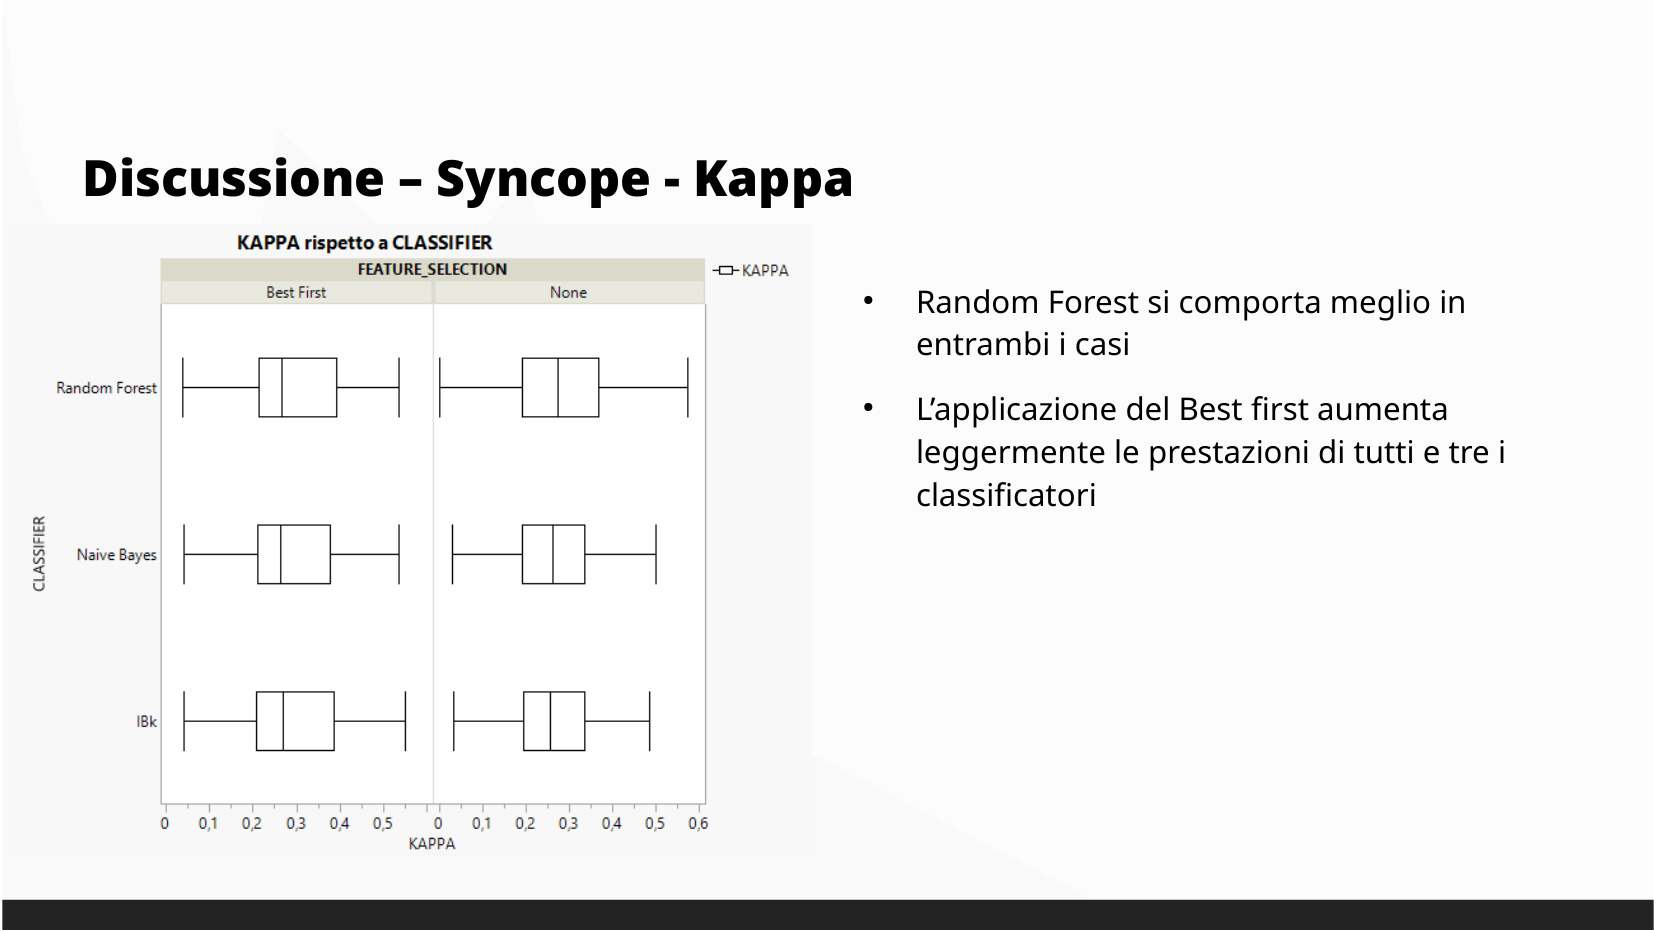

# Discussione – Syncope - Kappa
Random Forest si comporta meglio in entrambi i casi
L’applicazione del Best first aumenta leggermente le prestazioni di tutti e tre i classificatori